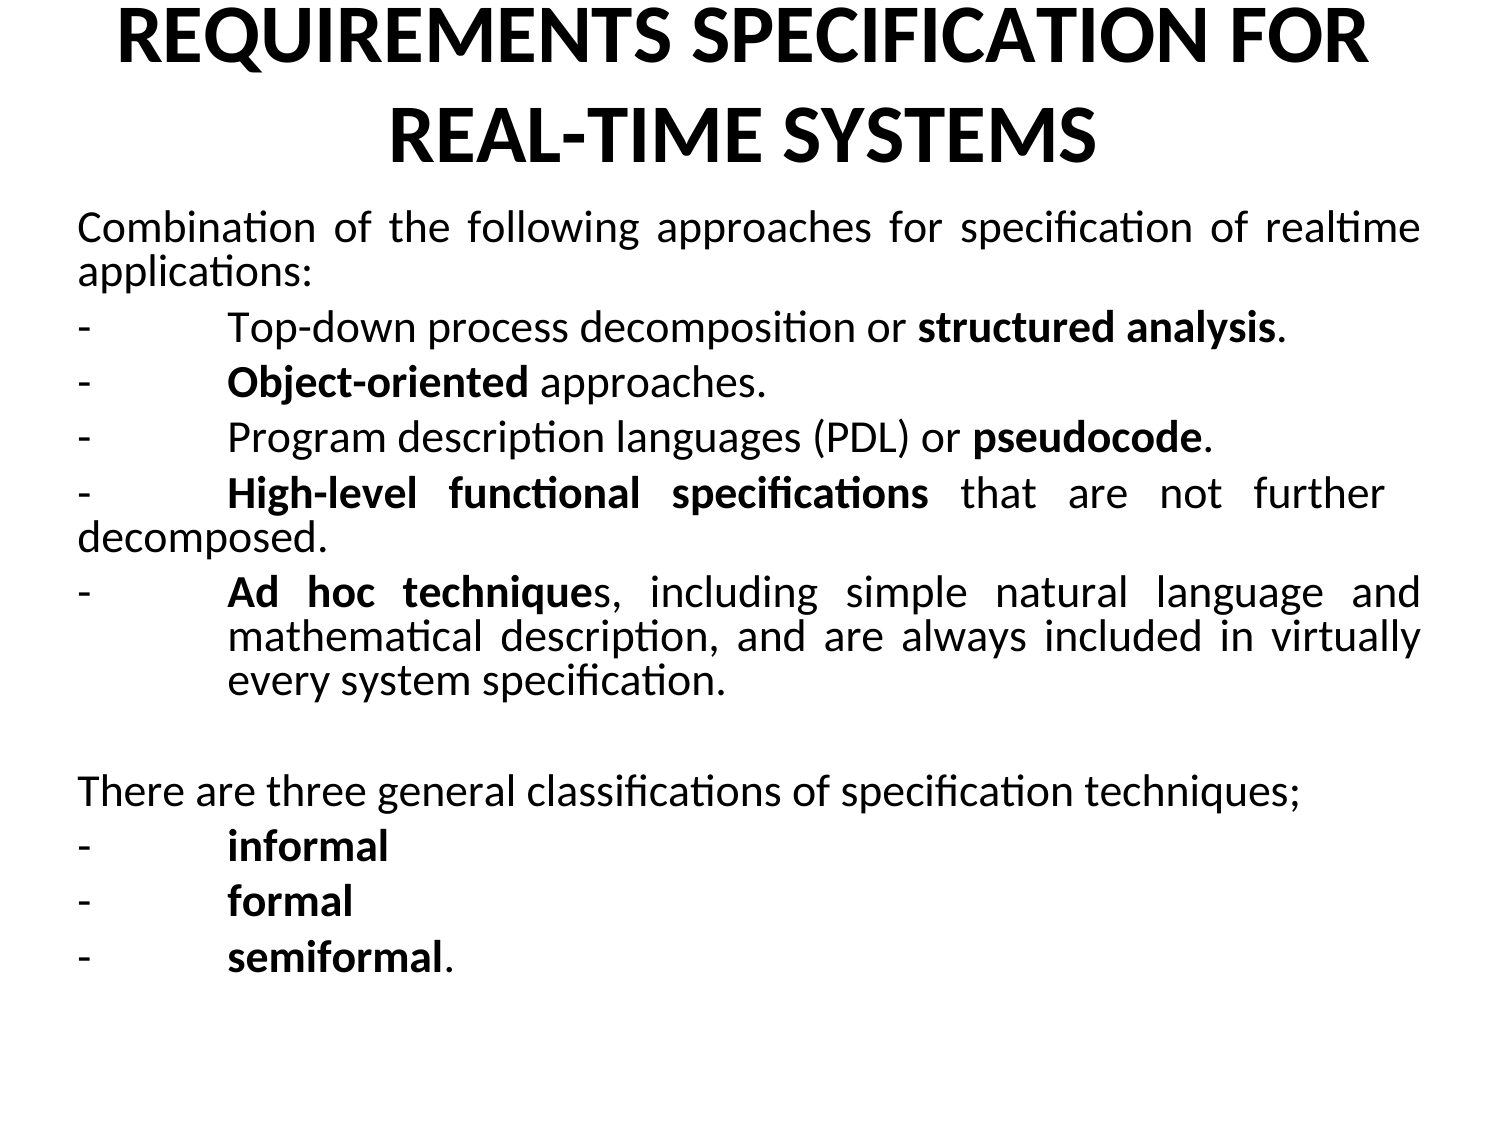

# REQUIREMENTS SPECIFICATION FOR REAL-TIME SYSTEMS
Combination of the following approaches for specification of realtime applications:
-	Top-down process decomposition or structured analysis.
-	Object-oriented approaches.
-	Program description languages (PDL) or pseudocode.
-	High-level functional specifications that are not further 	decomposed.
-	Ad hoc techniques, including simple natural language and 	mathematical description, and are always included in virtually 	every system specification.
There are three general classifications of specification techniques;
-	informal
-	formal
-	semiformal.